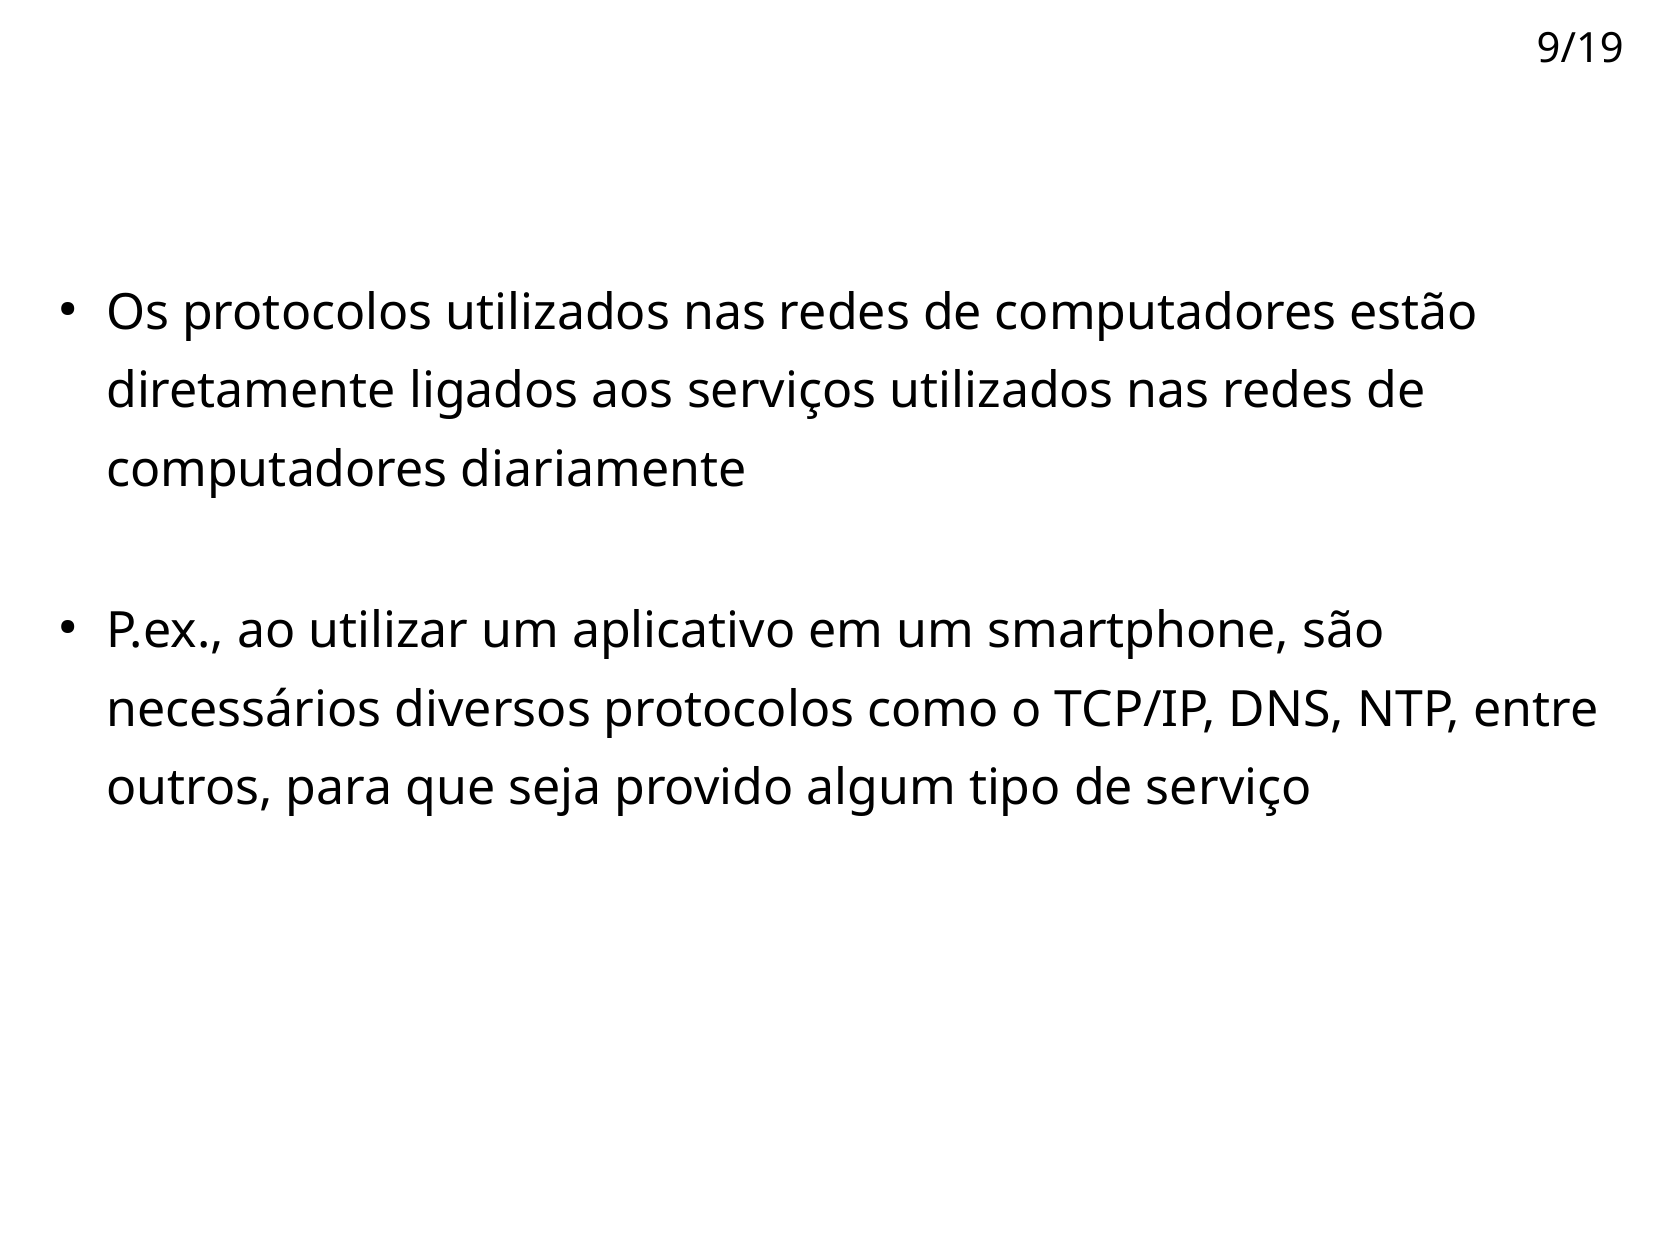

9
#
Os protocolos utilizados nas redes de computadores estão diretamente ligados aos serviços utilizados nas redes de computadores diariamente
P.ex., ao utilizar um aplicativo em um smartphone, são necessários diversos protocolos como o TCP/IP, DNS, NTP, entre outros, para que seja provido algum tipo de serviço